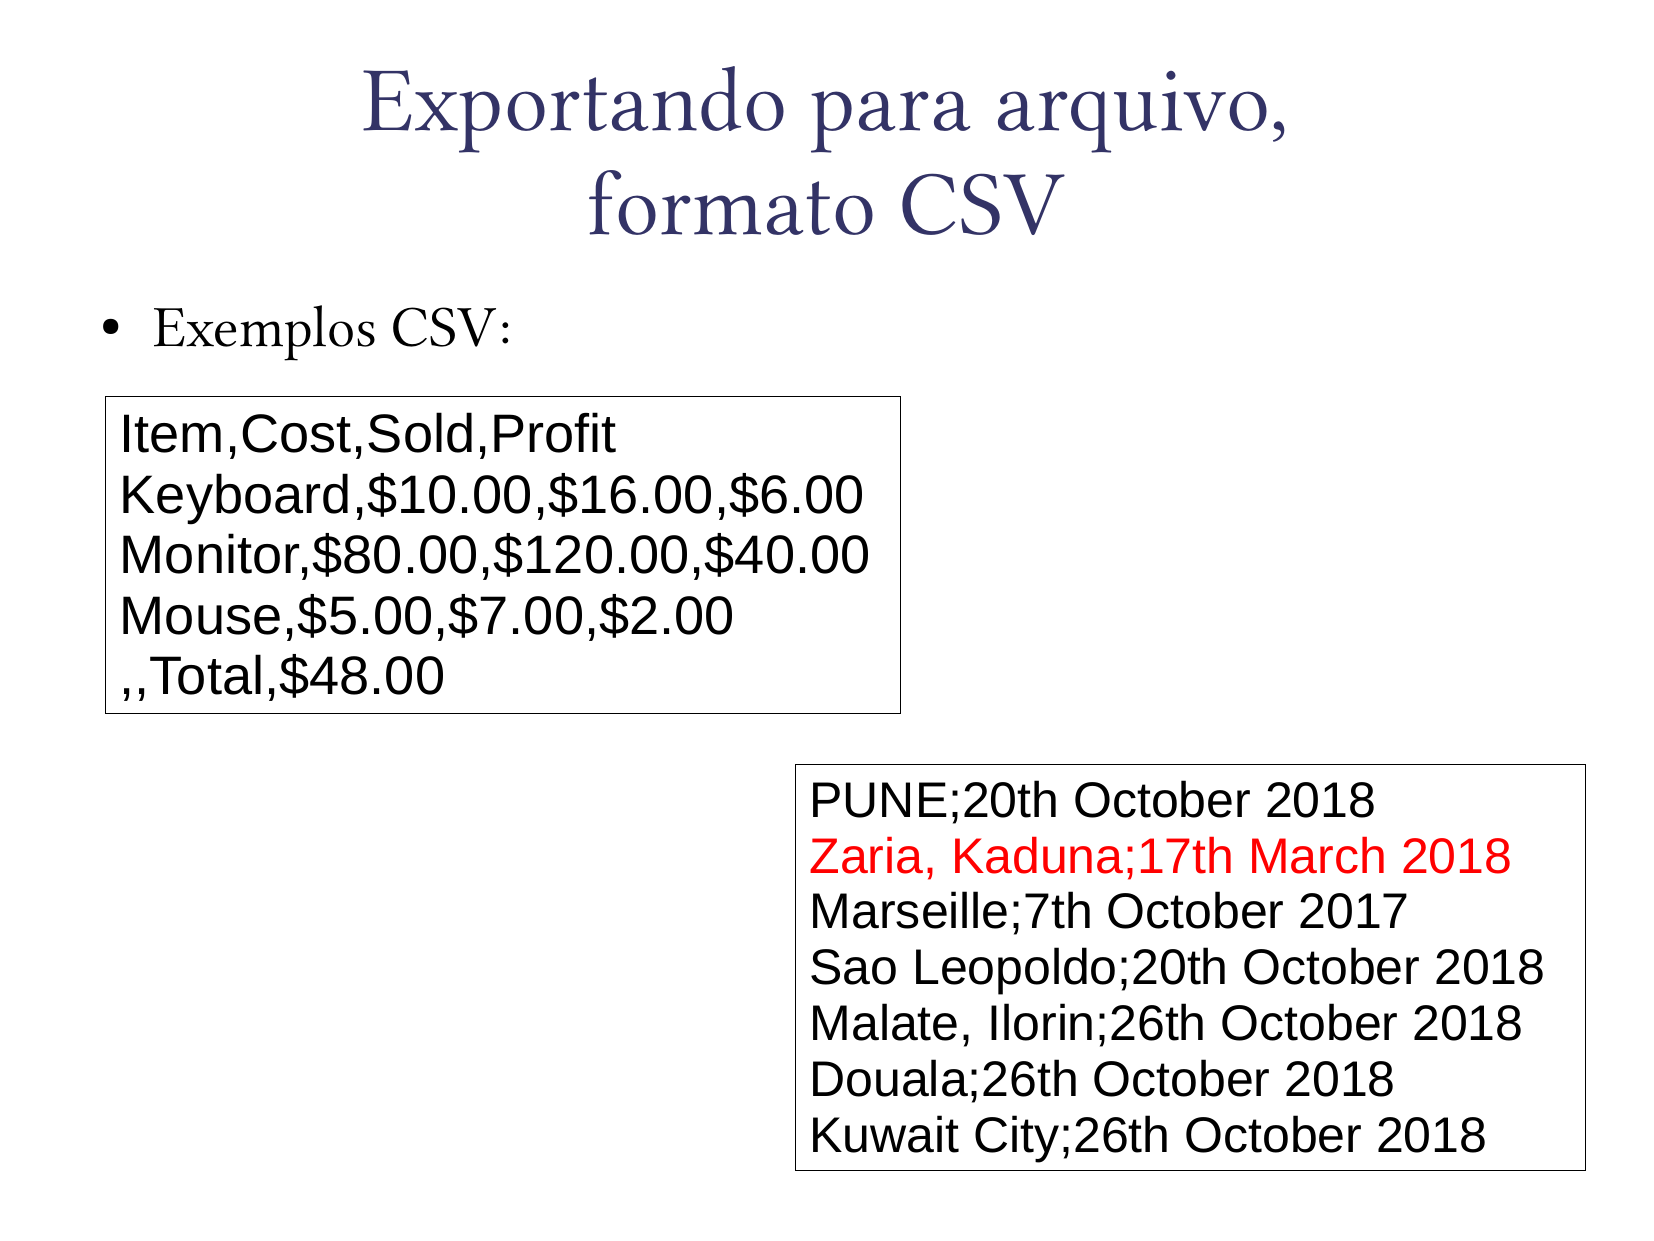

# Exportando para arquivo, formato CSV
Exemplos CSV:
Item,Cost,Sold,Profit
Keyboard,$10.00,$16.00,$6.00
Monitor,$80.00,$120.00,$40.00
Mouse,$5.00,$7.00,$2.00
,,Total,$48.00
PUNE;20th October 2018
Zaria, Kaduna;17th March 2018
Marseille;7th October 2017
Sao Leopoldo;20th October 2018
Malate, Ilorin;26th October 2018
Douala;26th October 2018
Kuwait City;26th October 2018